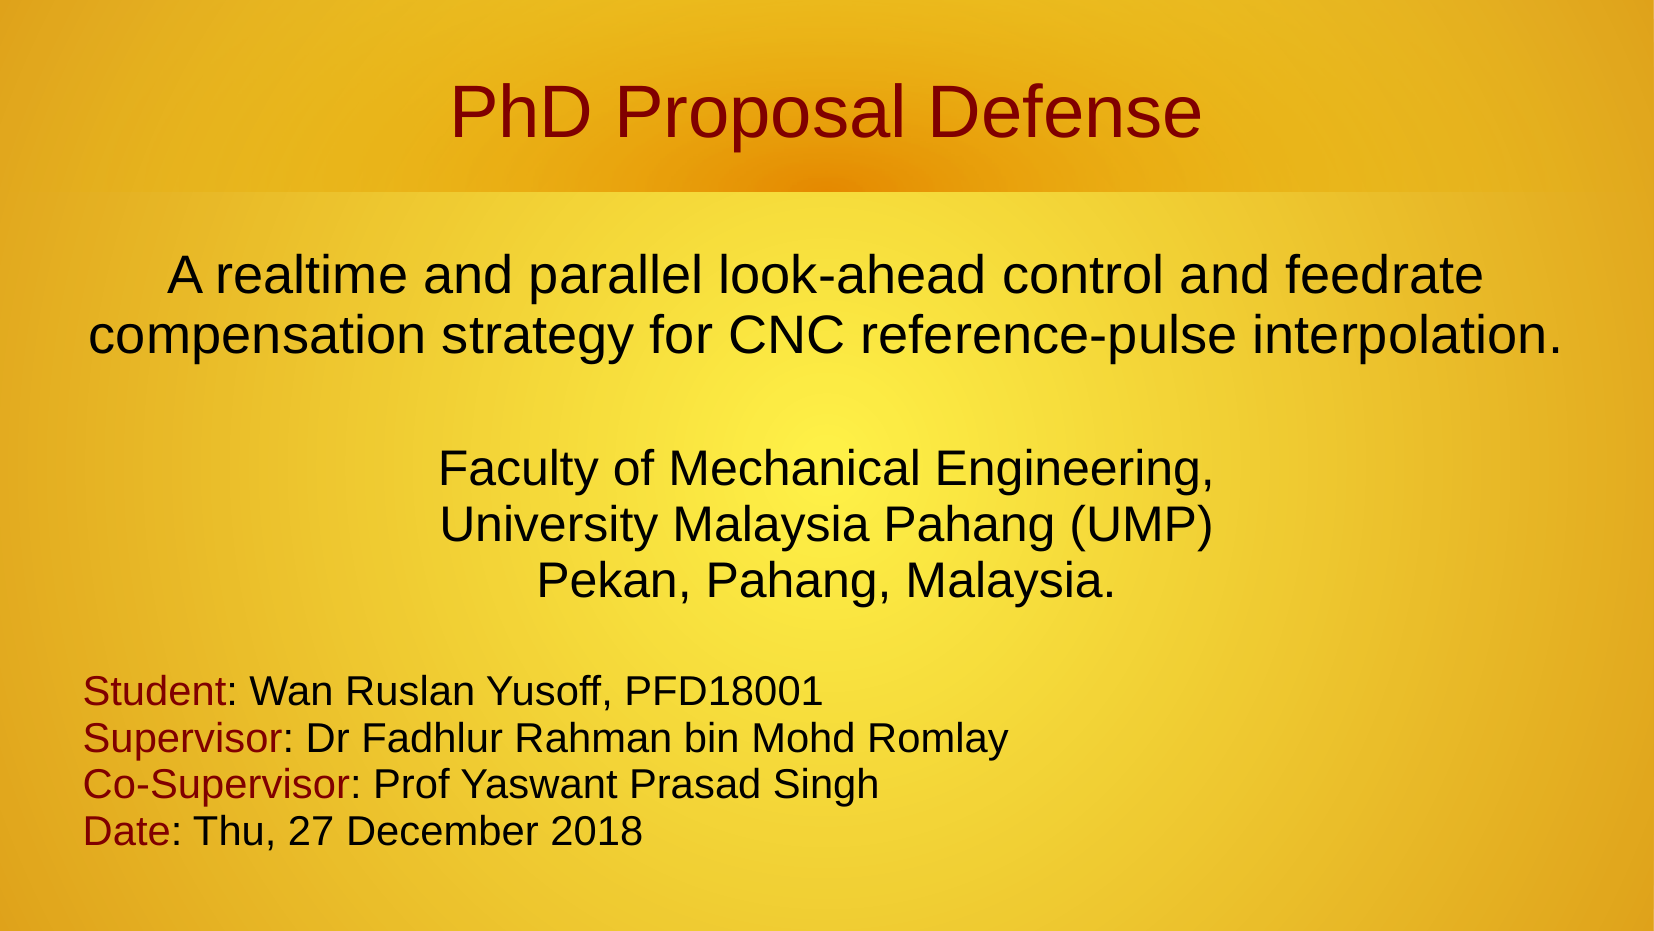

# PhD Proposal Defense
A realtime and parallel look-ahead control and feedrate compensation strategy for CNC reference-pulse interpolation.
Faculty of Mechanical Engineering,
University Malaysia Pahang (UMP)
Pekan, Pahang, Malaysia.
Student: Wan Ruslan Yusoff, PFD18001
Supervisor: Dr Fadhlur Rahman bin Mohd Romlay
Co-Supervisor: Prof Yaswant Prasad Singh
Date: Thu, 27 December 2018